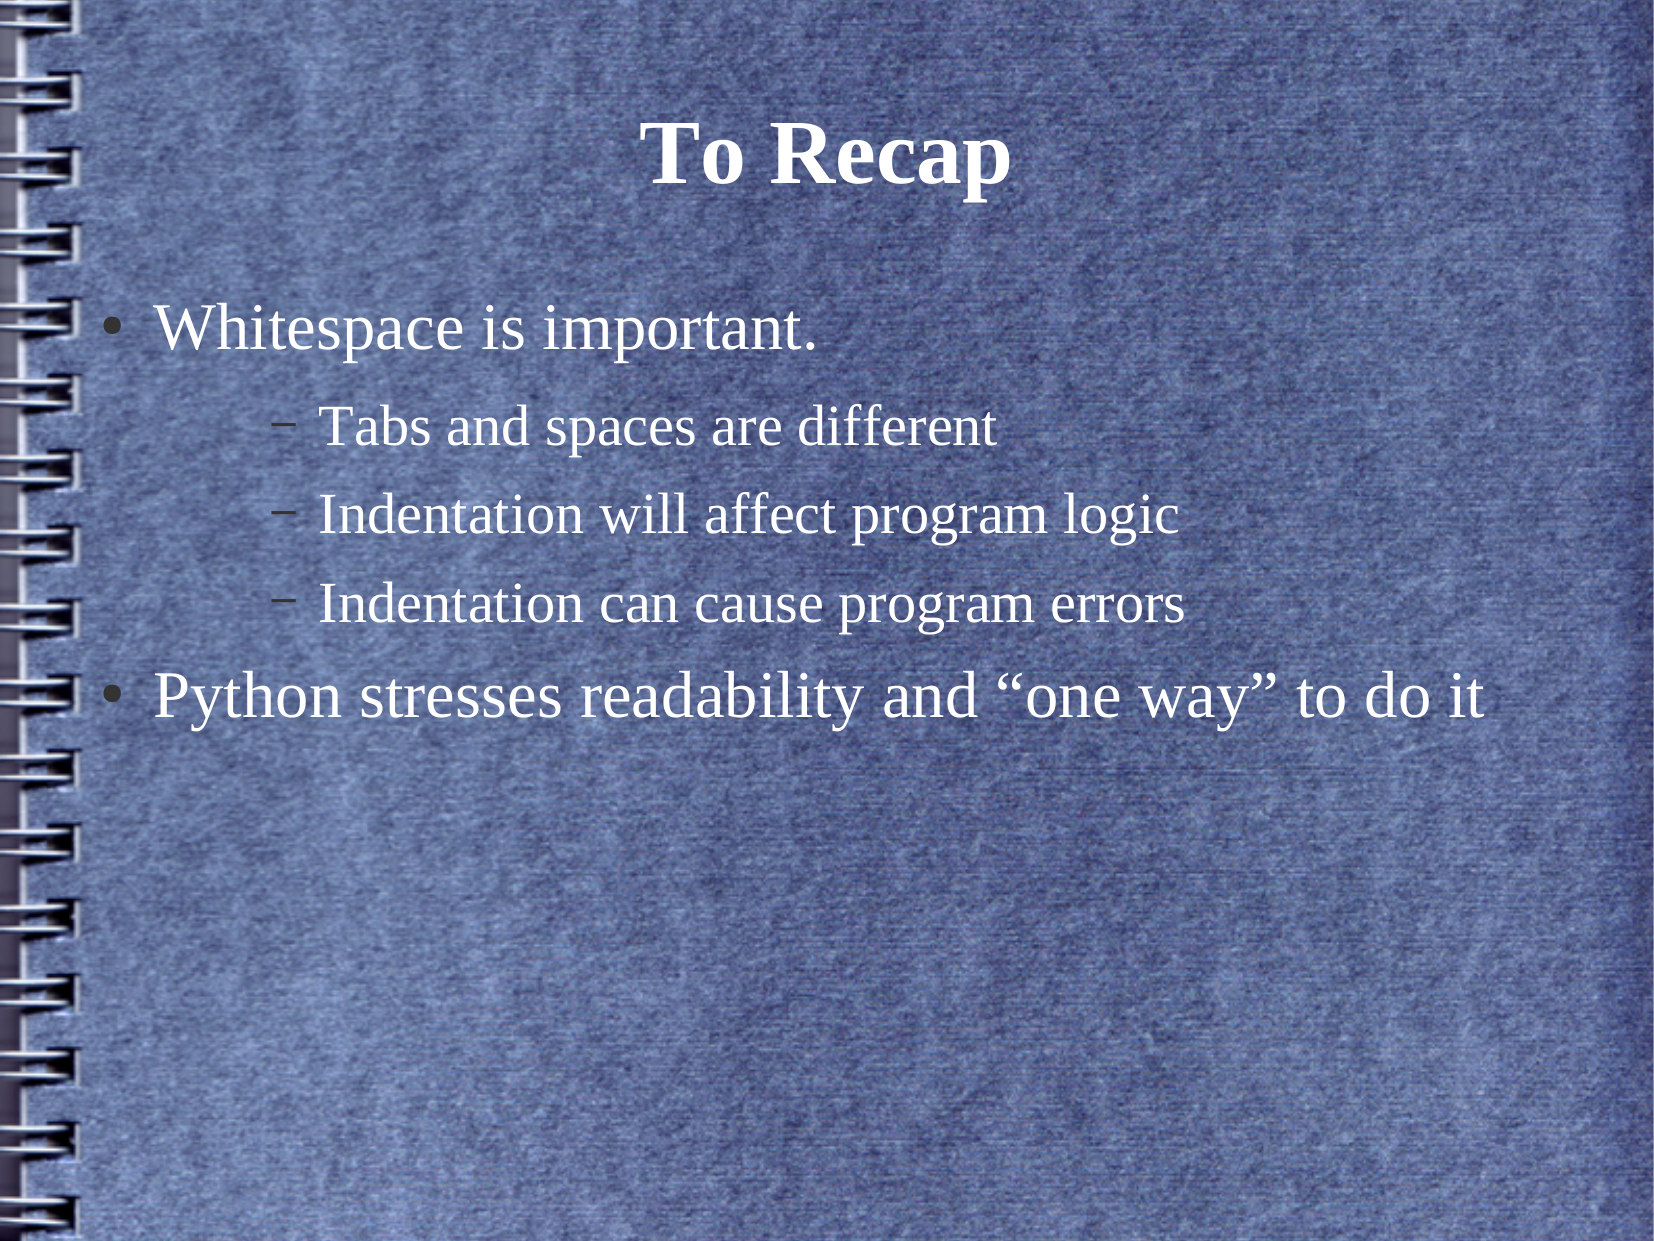

# To Recap
Whitespace is important.
Tabs and spaces are different
Indentation will affect program logic
Indentation can cause program errors
Python stresses readability and “one way” to do it